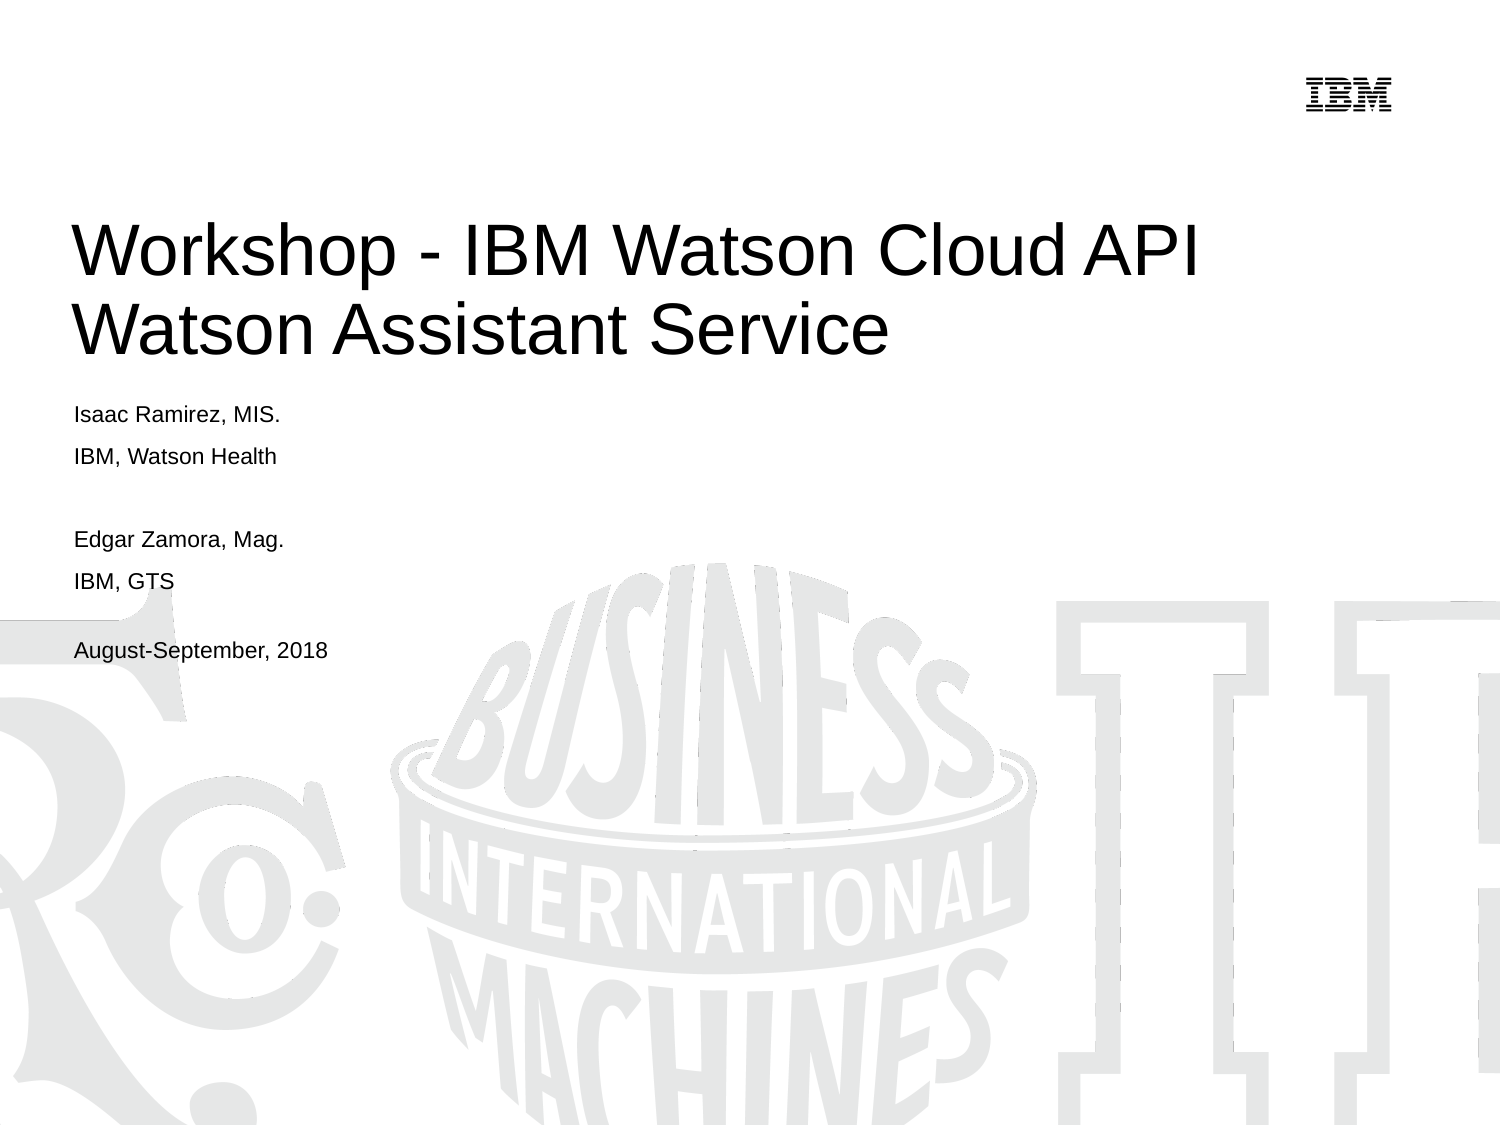

# Workshop - IBM Watson Cloud API Watson Assistant Service
Isaac Ramirez, MIS.
IBM, Watson Health
Edgar Zamora, Mag.
IBM, GTS
August-September, 2018